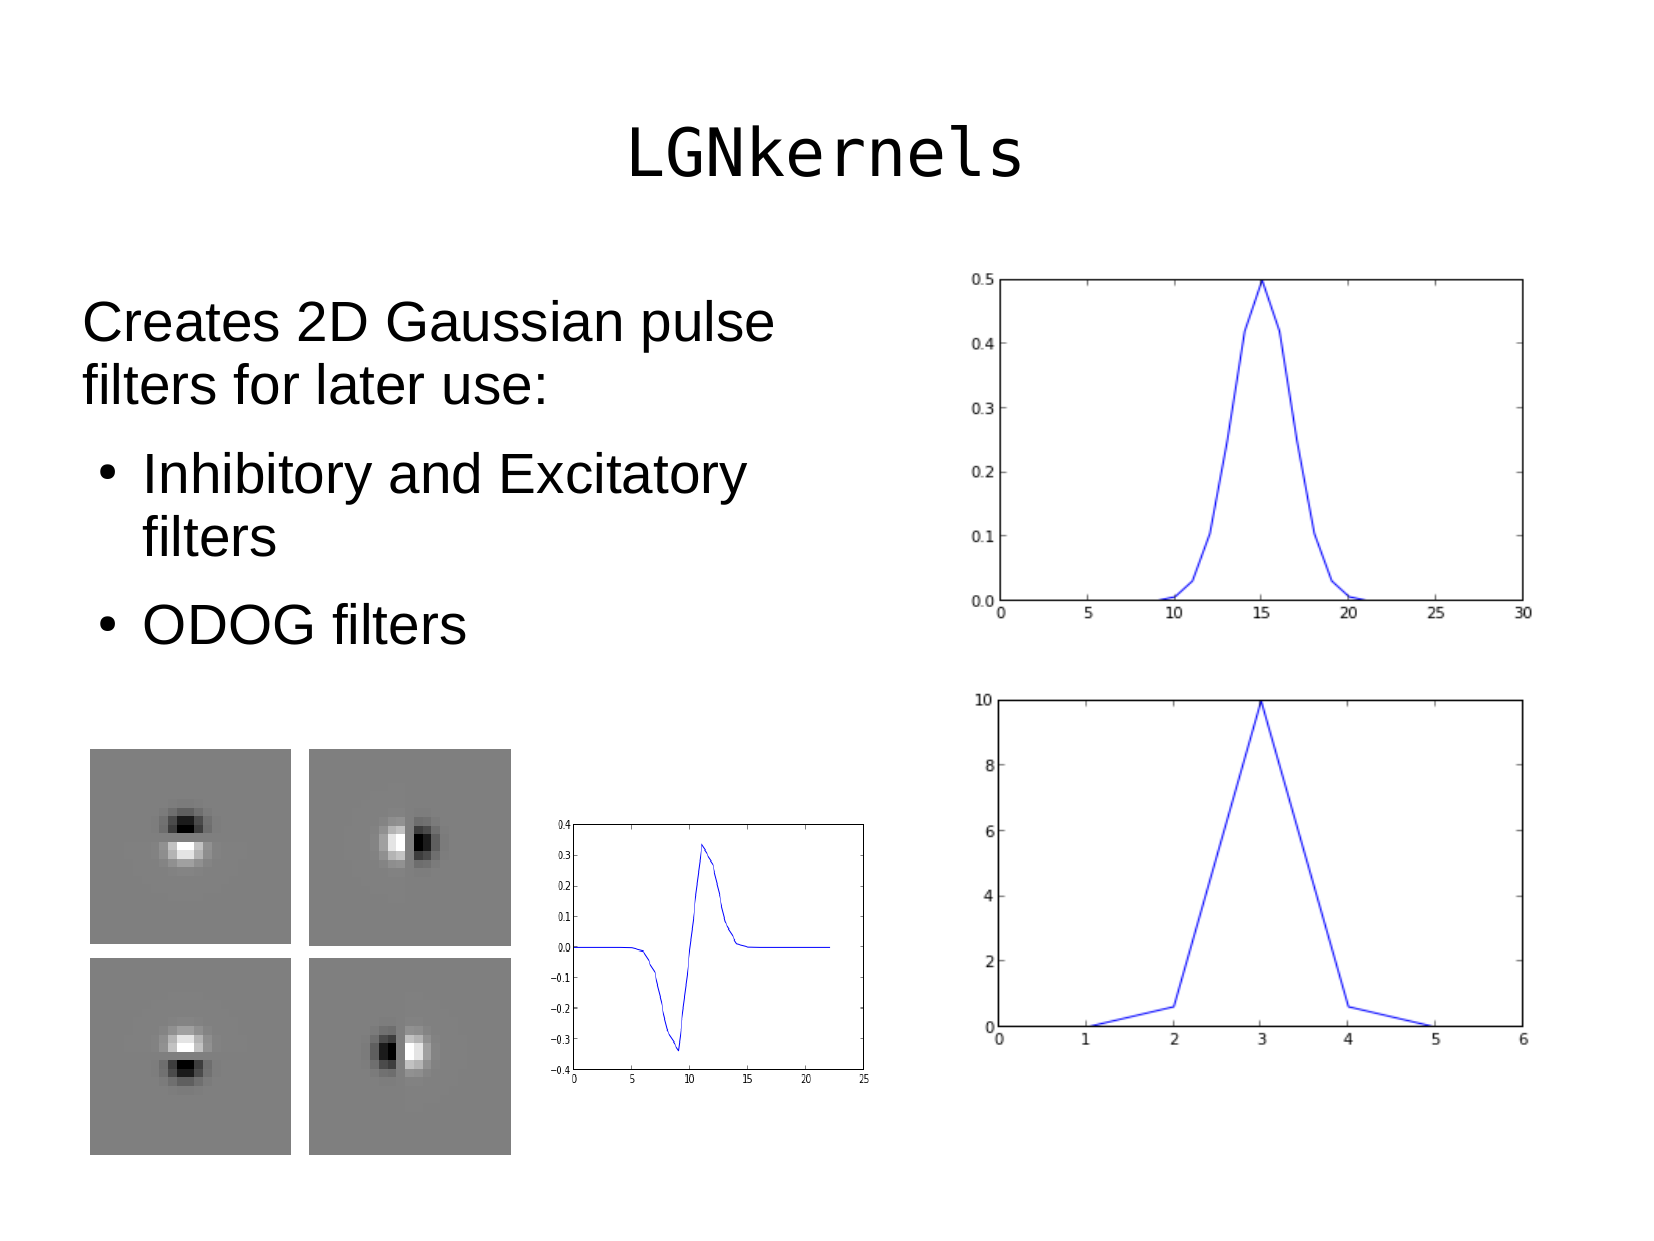

# LGNkernels
Creates 2D Gaussian pulse filters for later use:
Inhibitory and Excitatory filters
ODOG filters